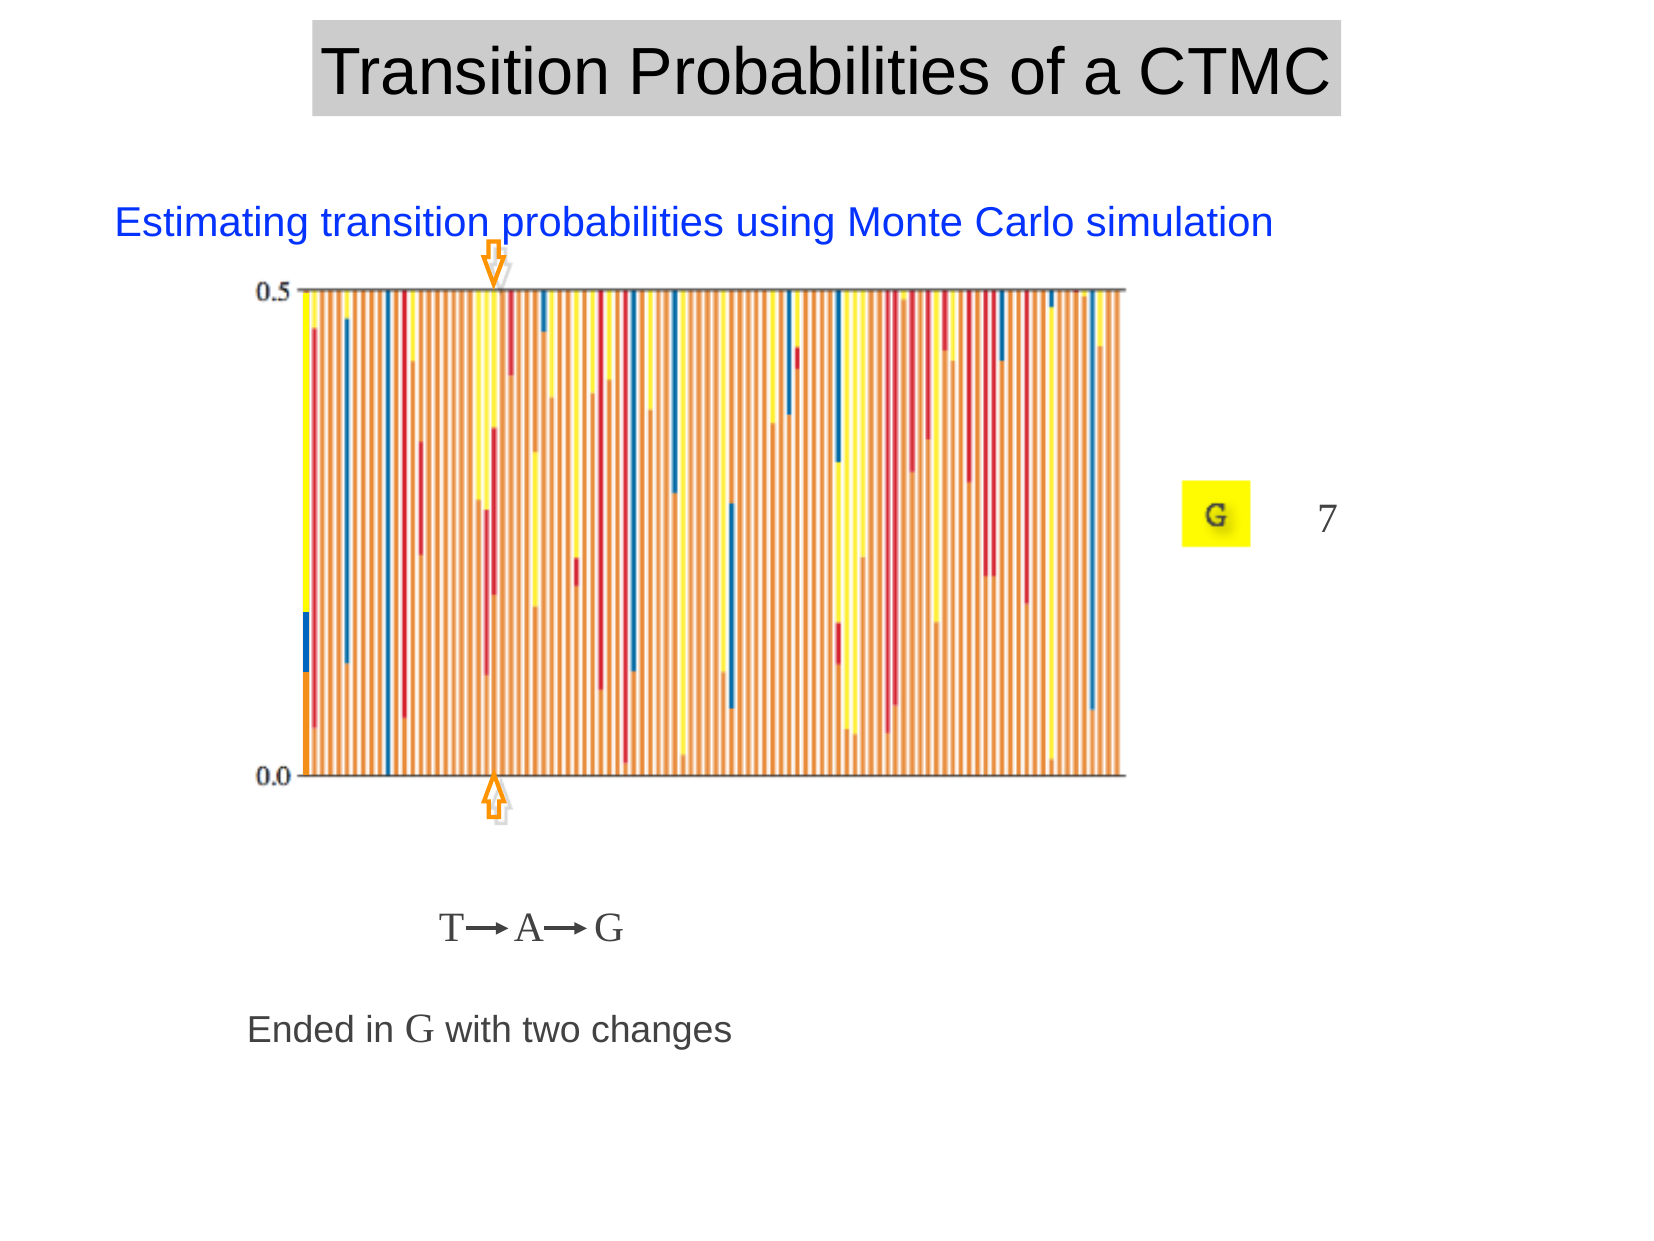

Transition Probabilities of a CTMC
Estimating transition probabilities using Monte Carlo simulation
7
T A G
Ended in G with two changes